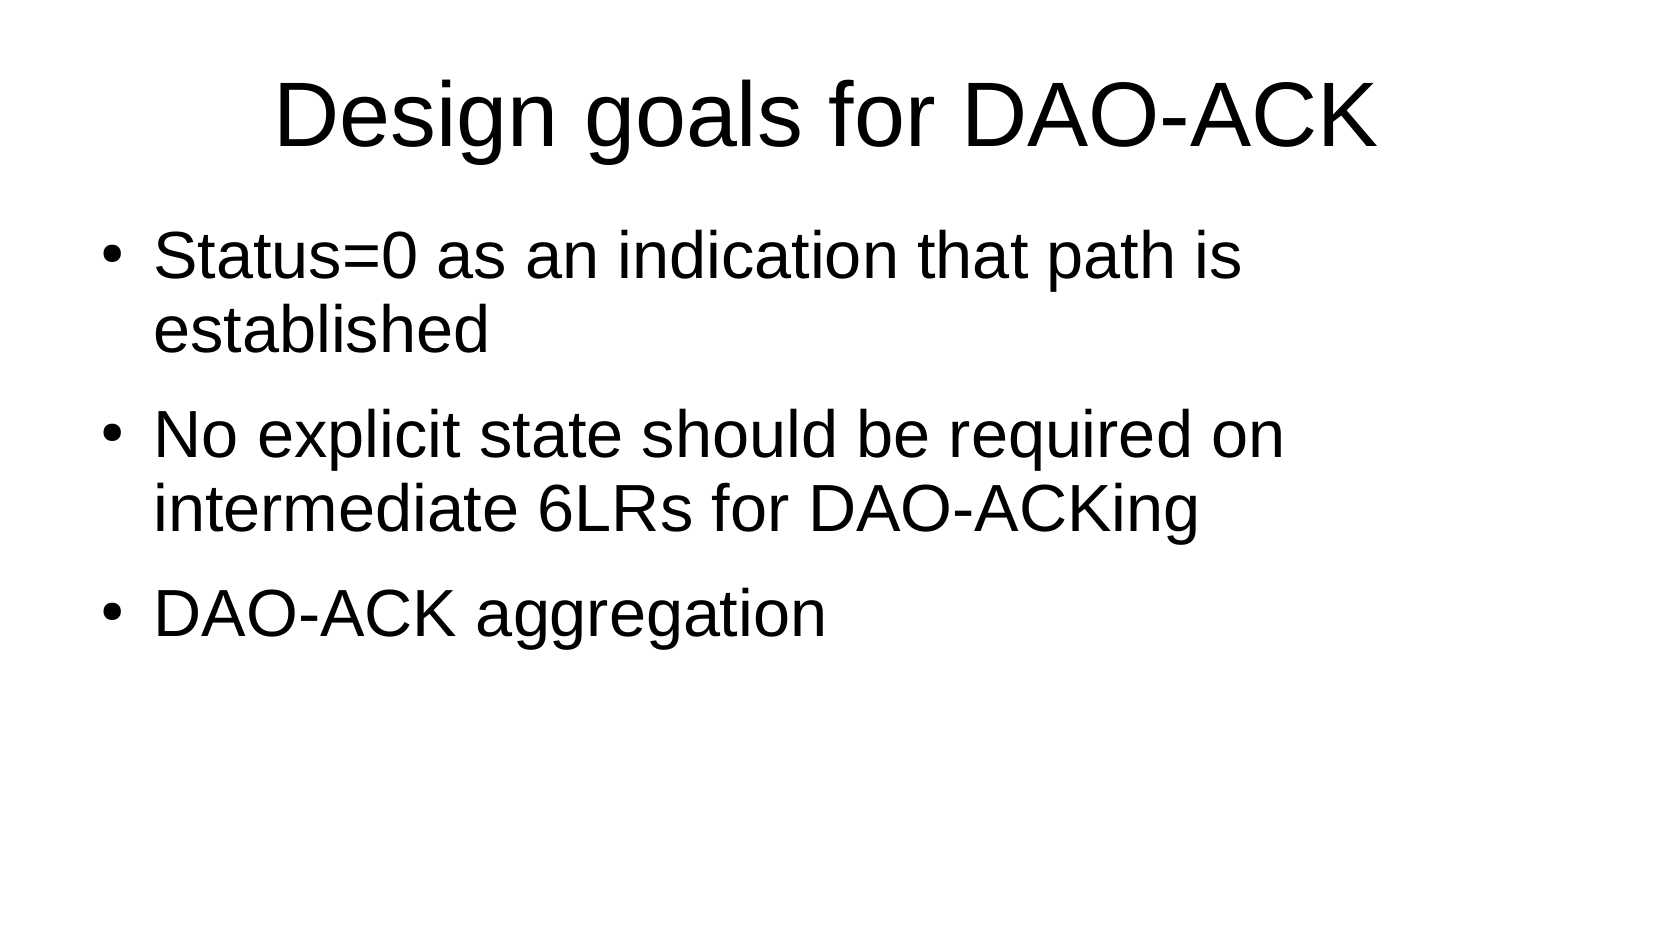

# Design goals for DAO-ACK
Status=0 as an indication that path is established
No explicit state should be required on intermediate 6LRs for DAO-ACKing
DAO-ACK aggregation